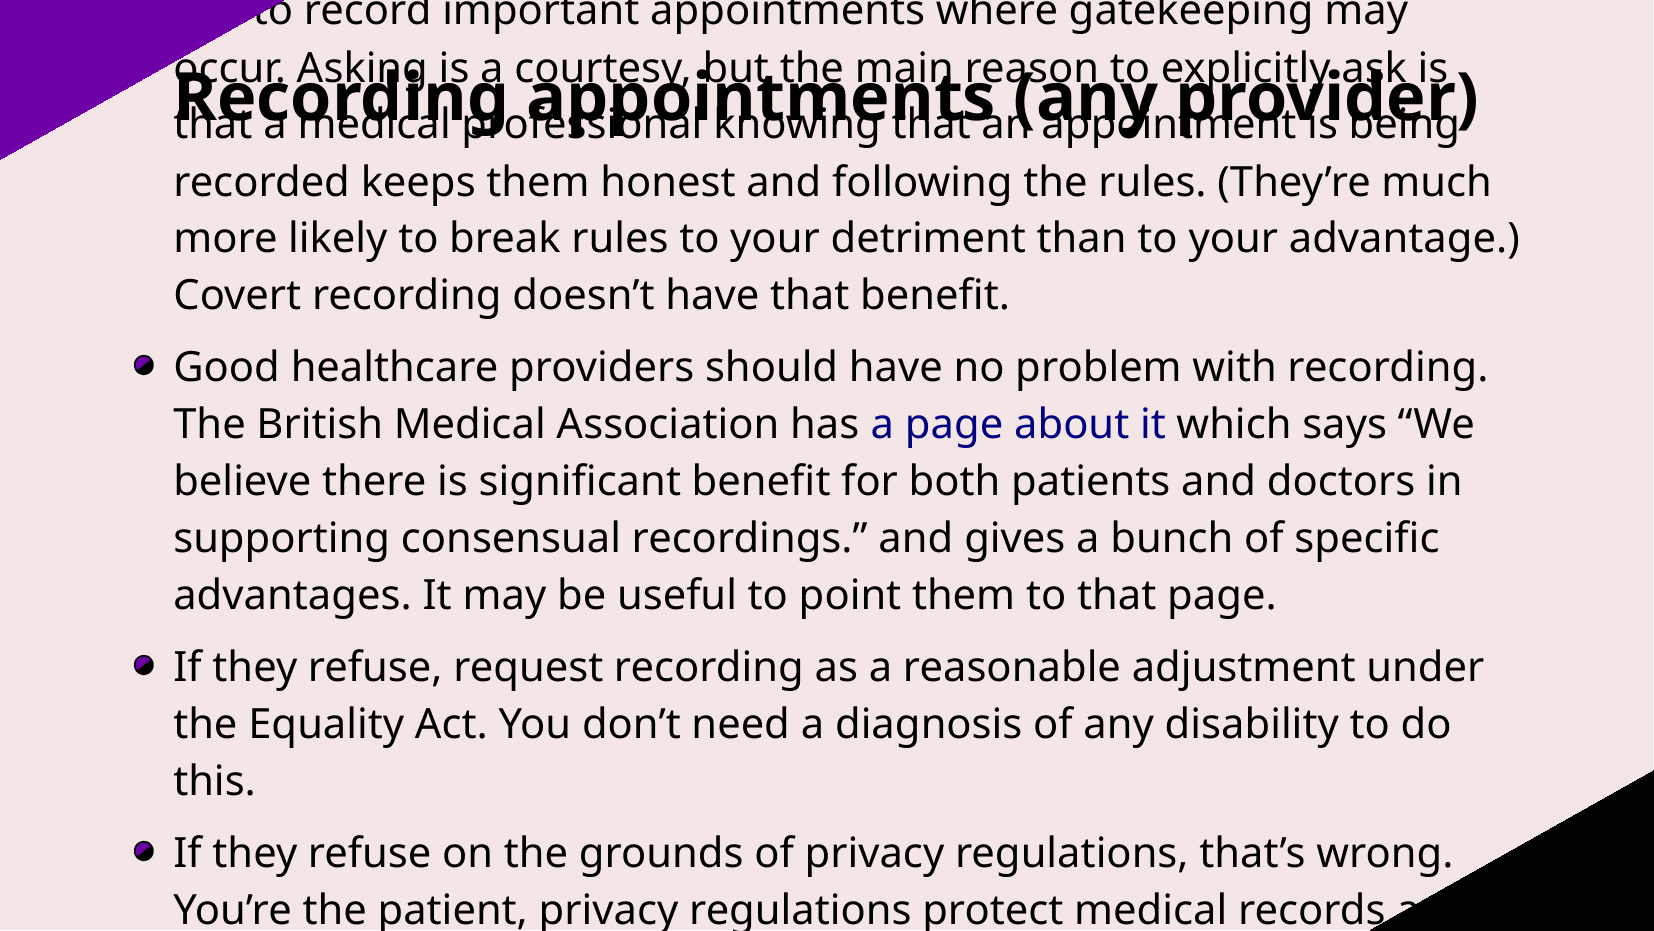

Ask to record important appointments where gatekeeping may occur. Asking is a courtesy, but the main reason to explicitly ask is that a medical professional knowing that an appointment is being recorded keeps them honest and following the rules. (They’re much more likely to break rules to your detriment than to your advantage.) Covert recording doesn’t have that benefit.
Good healthcare providers should have no problem with recording. The British Medical Association has a page about it which says “We believe there is significant benefit for both patients and doctors in supporting consensual recordings.” and gives a bunch of specific advantages. It may be useful to point them to that page.
If they refuse, request recording as a reasonable adjustment under the Equality Act. You don’t need a diagnosis of any disability to do this.
If they refuse on the grounds of privacy regulations, that’s wrong. You’re the patient, privacy regulations protect medical records and what is said in consultations from unauthorized parties, not from you.
# Recording appointments (any provider)